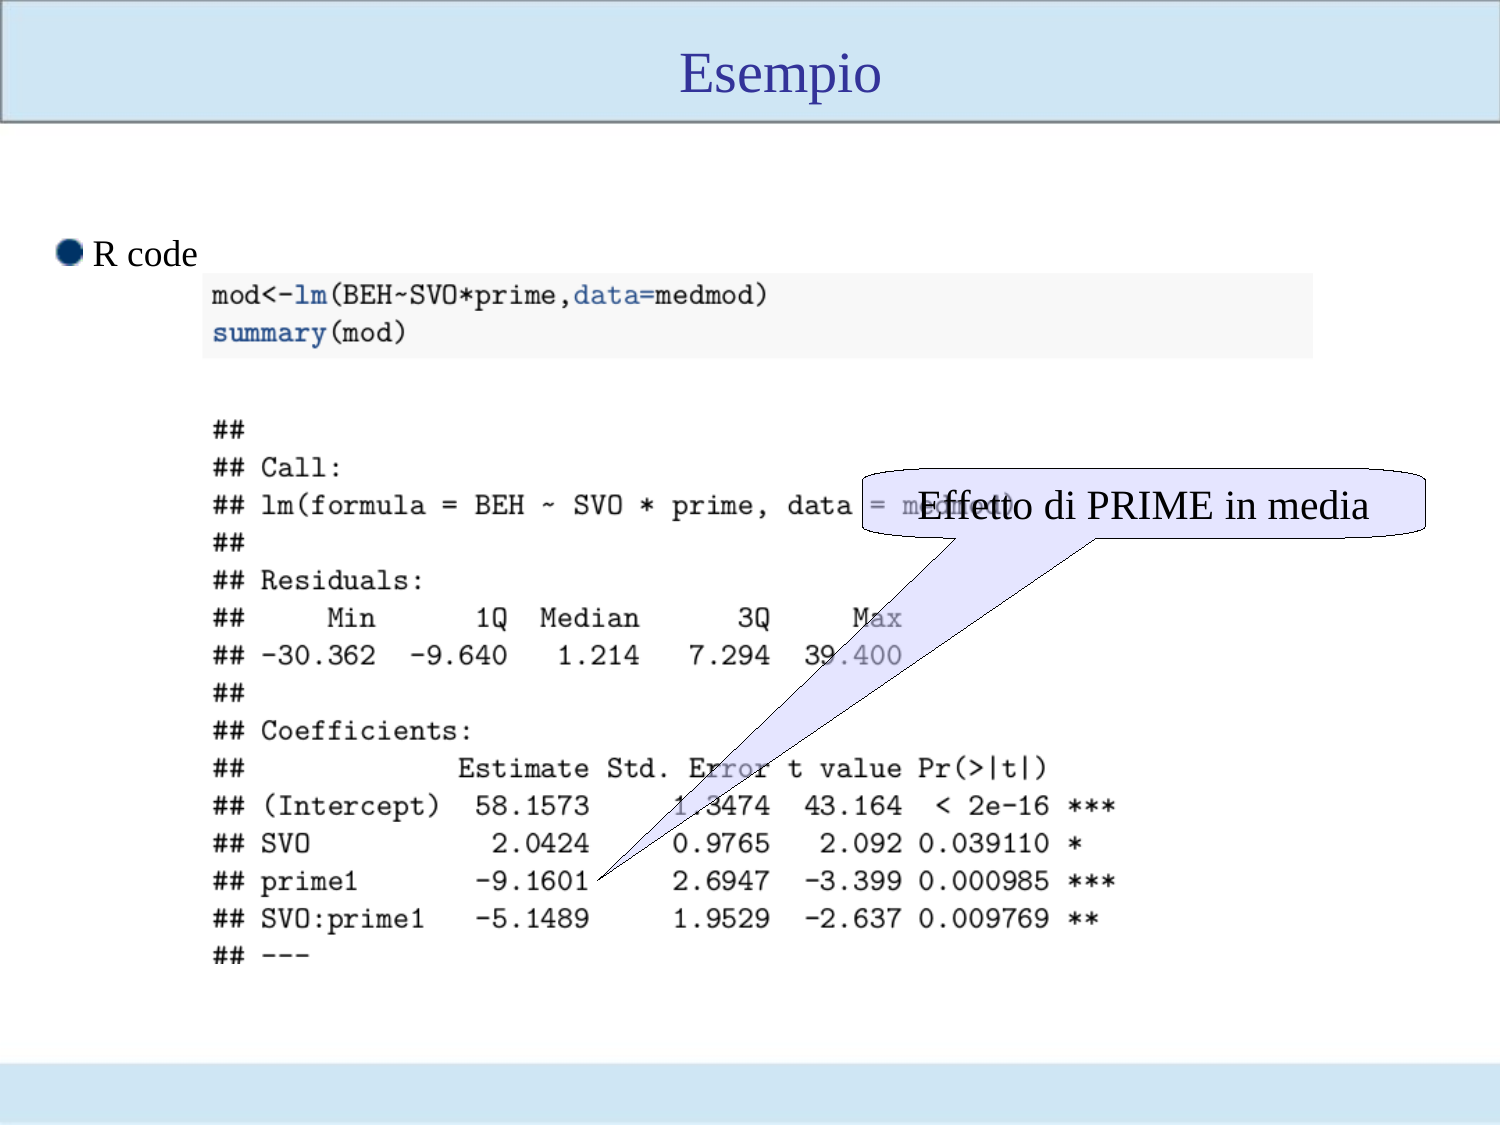

# Esempio
 R code
Effetto di PRIME in media